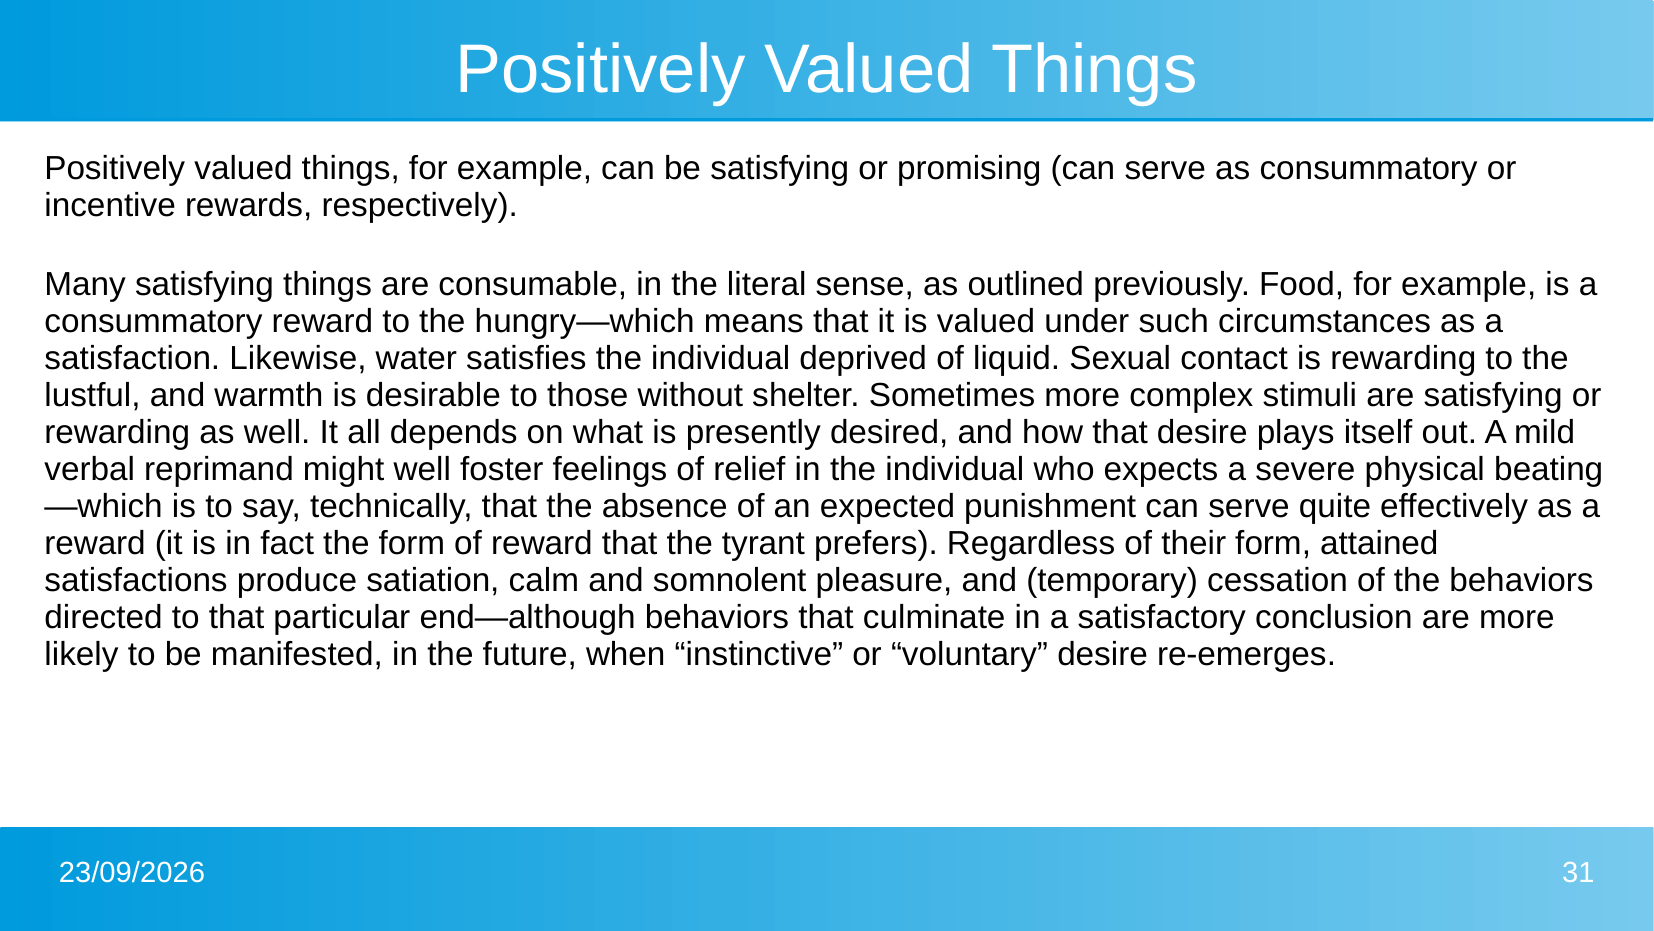

# Positively Valued Things
Positively valued things, for example, can be satisfying or promising (can serve as consummatory or incentive rewards, respectively).
Many satisfying things are consumable, in the literal sense, as outlined previously. Food, for example, is a consummatory reward to the hungry—which means that it is valued under such circumstances as a satisfaction. Likewise, water satisfies the individual deprived of liquid. Sexual contact is rewarding to the lustful, and warmth is desirable to those without shelter. Sometimes more complex stimuli are satisfying or rewarding as well. It all depends on what is presently desired, and how that desire plays itself out. A mild verbal reprimand might well foster feelings of relief in the individual who expects a severe physical beating—which is to say, technically, that the absence of an expected punishment can serve quite effectively as a reward (it is in fact the form of reward that the tyrant prefers). Regardless of their form, attained satisfactions produce satiation, calm and somnolent pleasure, and (temporary) cessation of the behaviors directed to that particular end—although behaviors that culminate in a satisfactory conclusion are more likely to be manifested, in the future, when “instinctive” or “voluntary” desire re-emerges.
31